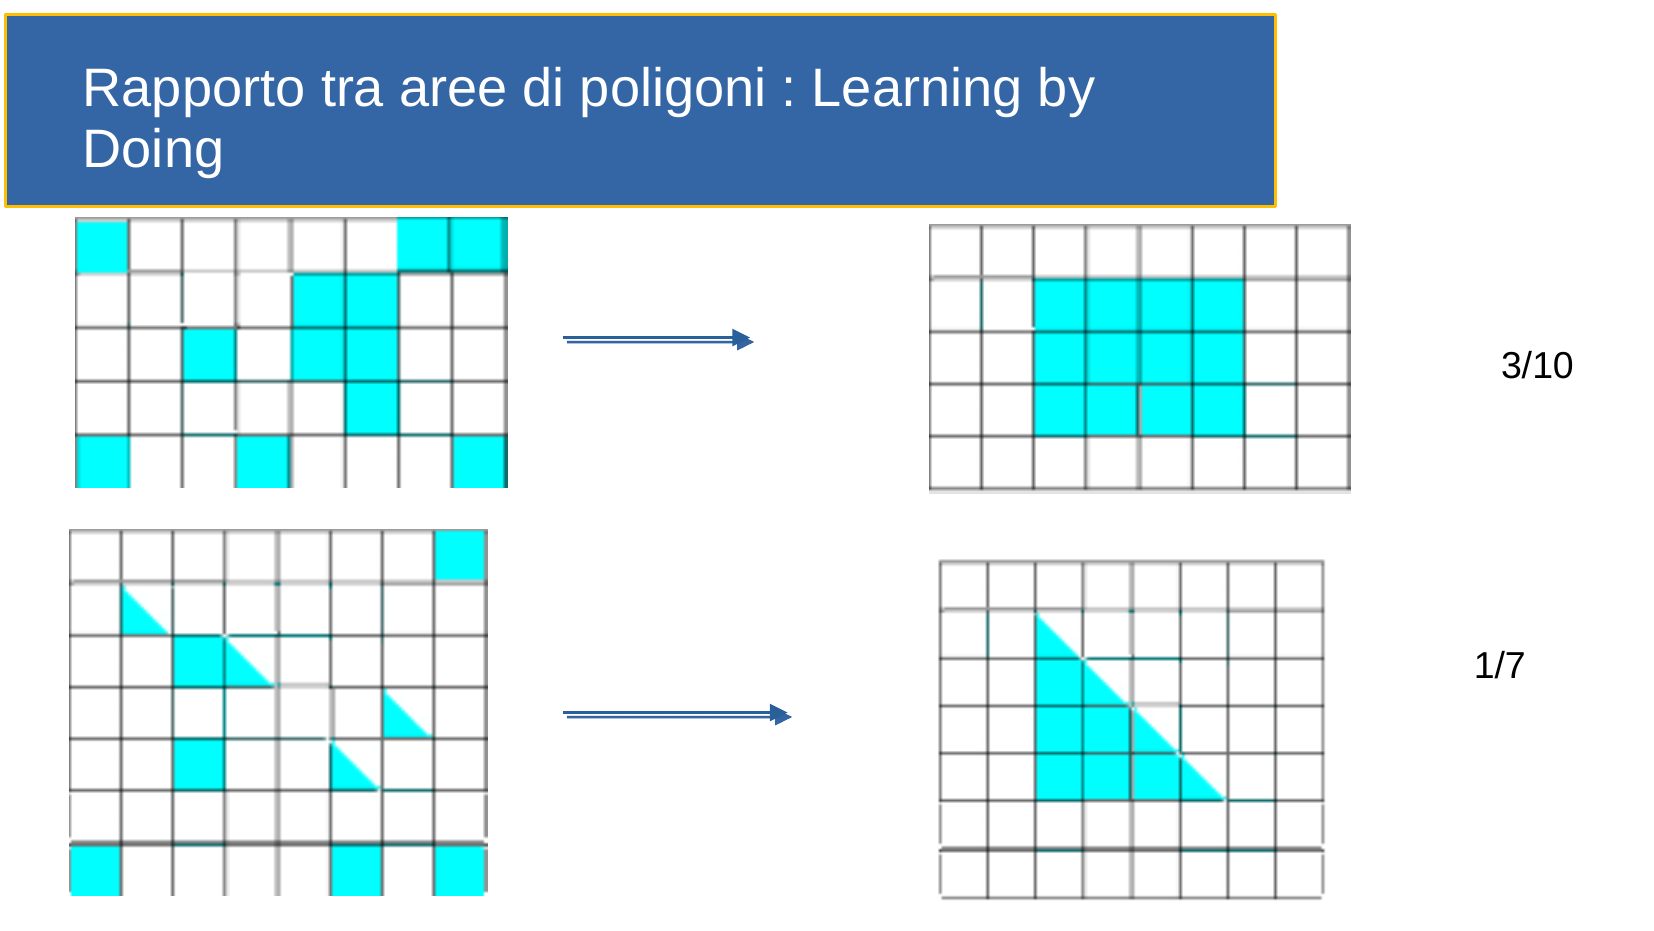

# Rapporto tra aree di poligoni : Learning by Doing
3/10
1/7